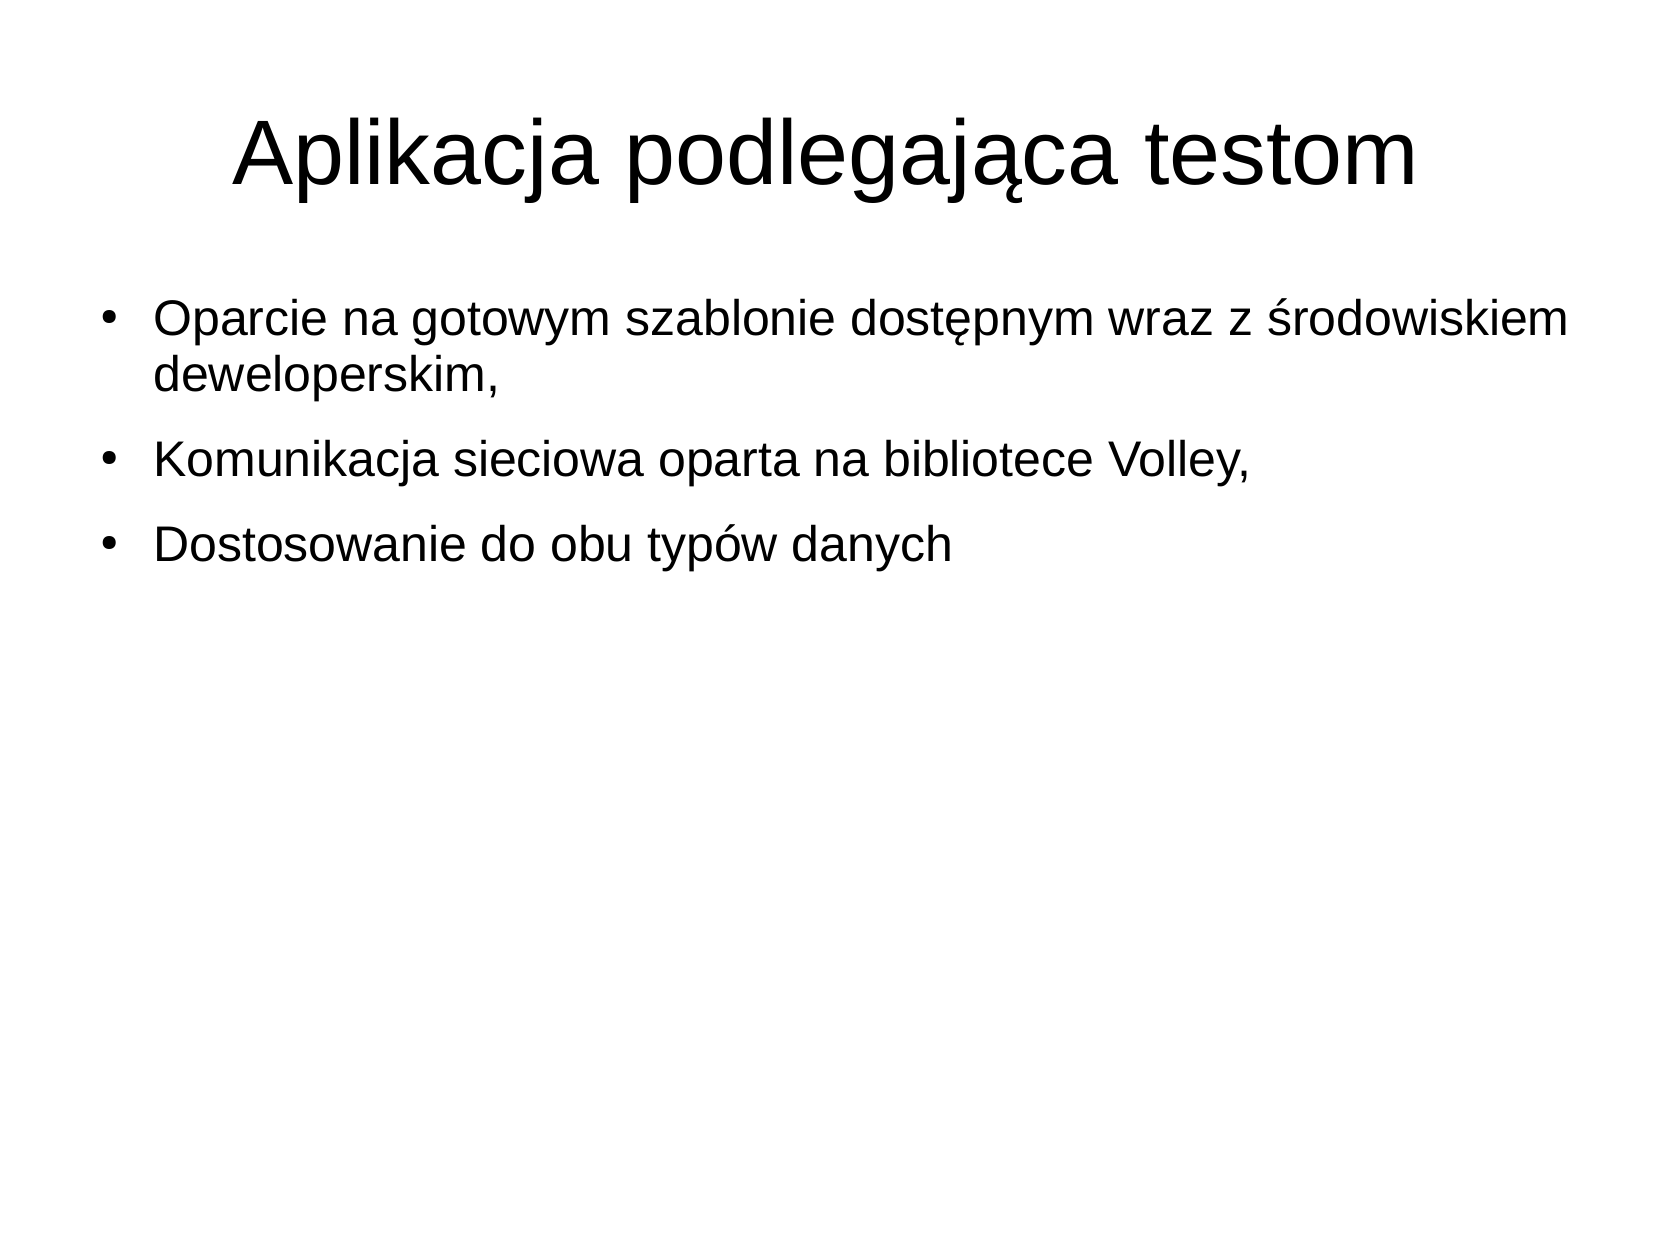

# Aplikacja podlegająca testom
Oparcie na gotowym szablonie dostępnym wraz z środowiskiem deweloperskim,
Komunikacja sieciowa oparta na bibliotece Volley,
Dostosowanie do obu typów danych